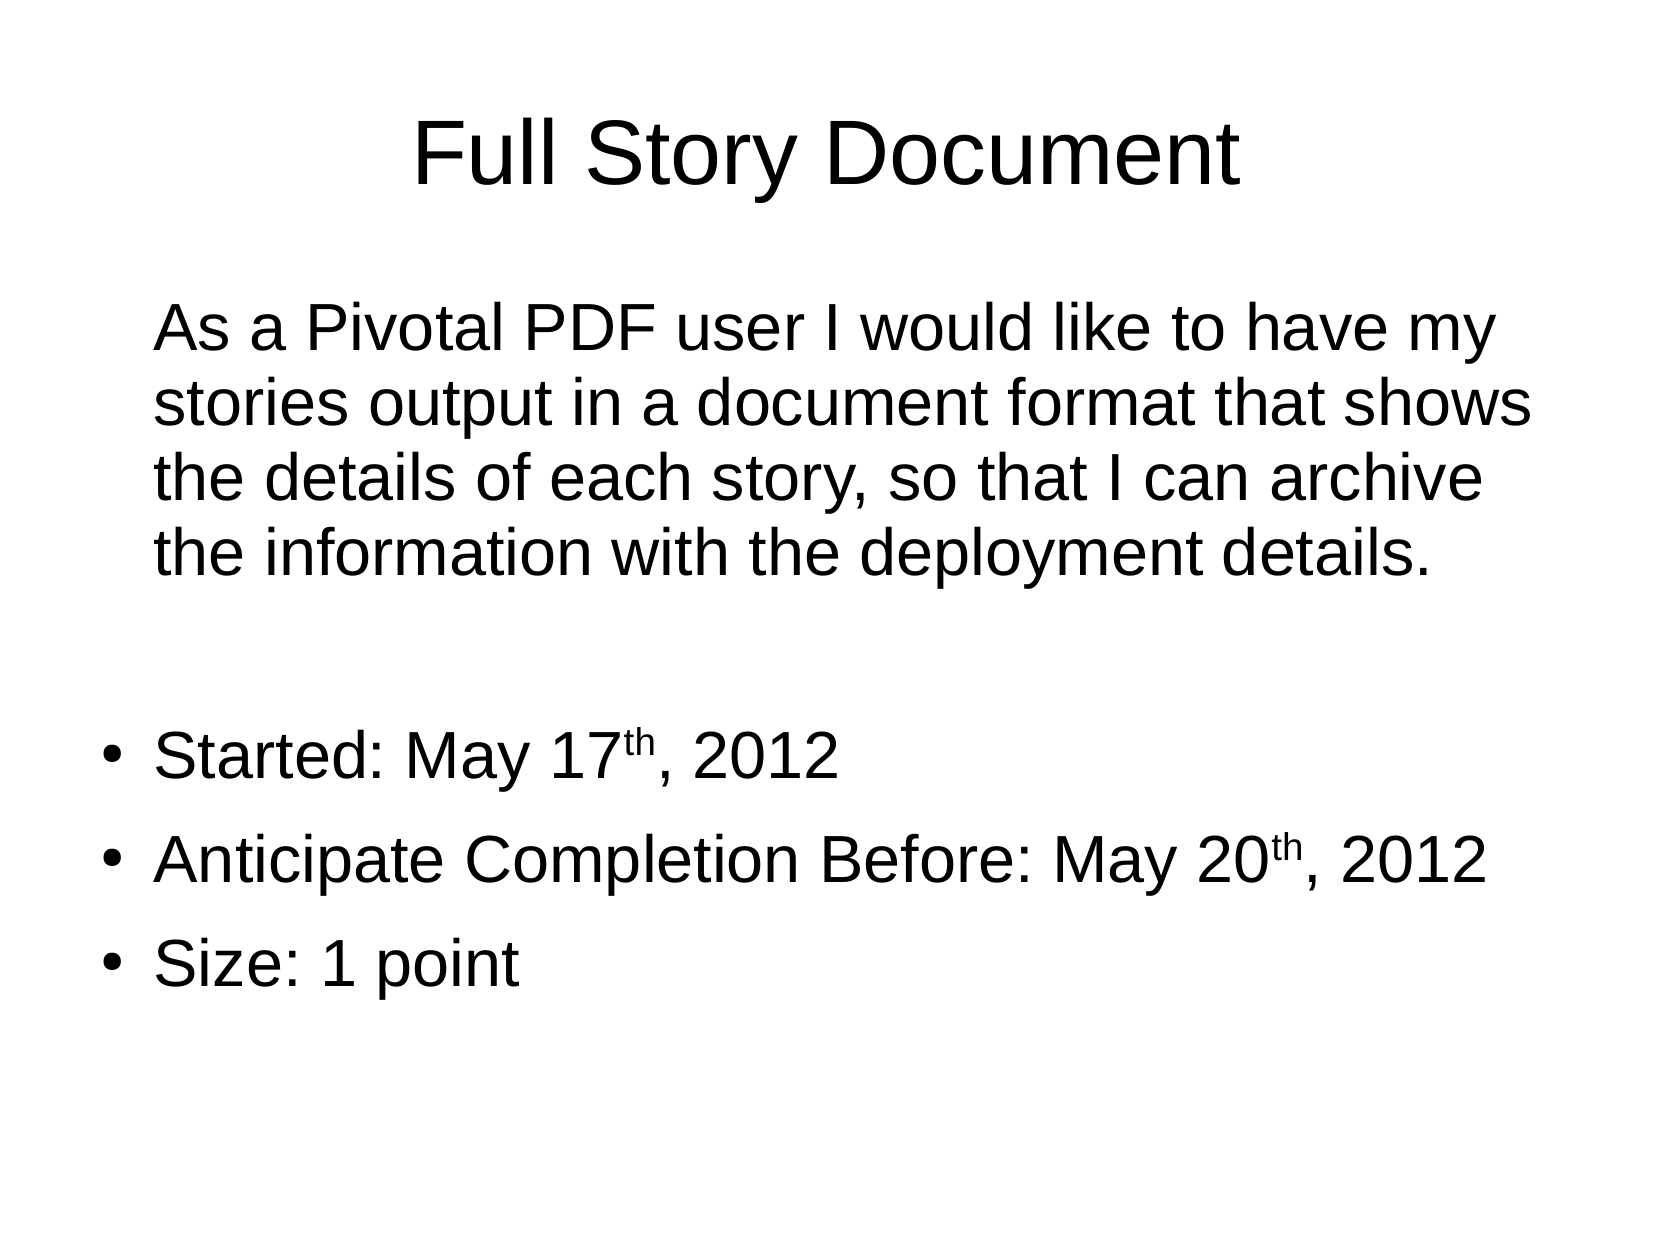

# Full Story Document
As a Pivotal PDF user I would like to have my stories output in a document format that shows the details of each story, so that I can archive the information with the deployment details.
Started: May 17th, 2012
Anticipate Completion Before: May 20th, 2012
Size: 1 point